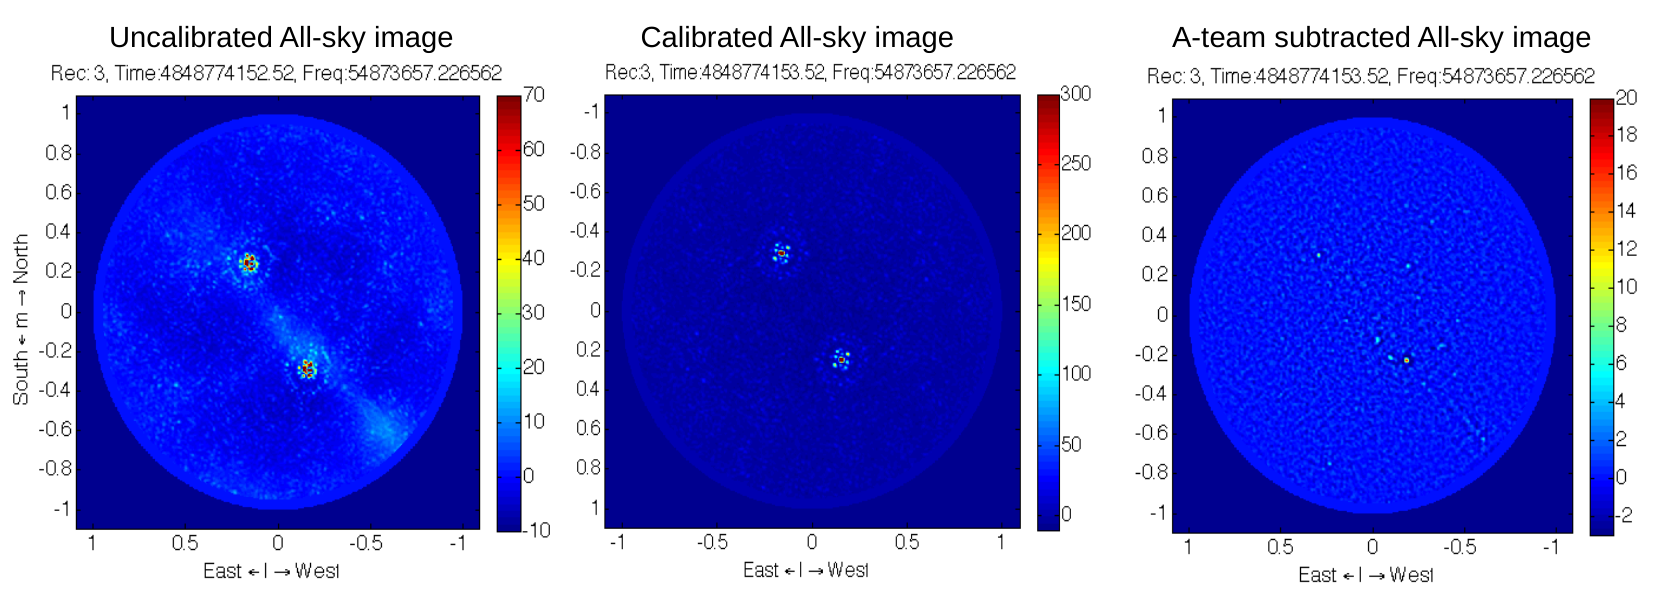

Uncalibrated All-sky image
Calibrated All-sky image
A-team subtracted All-sky image